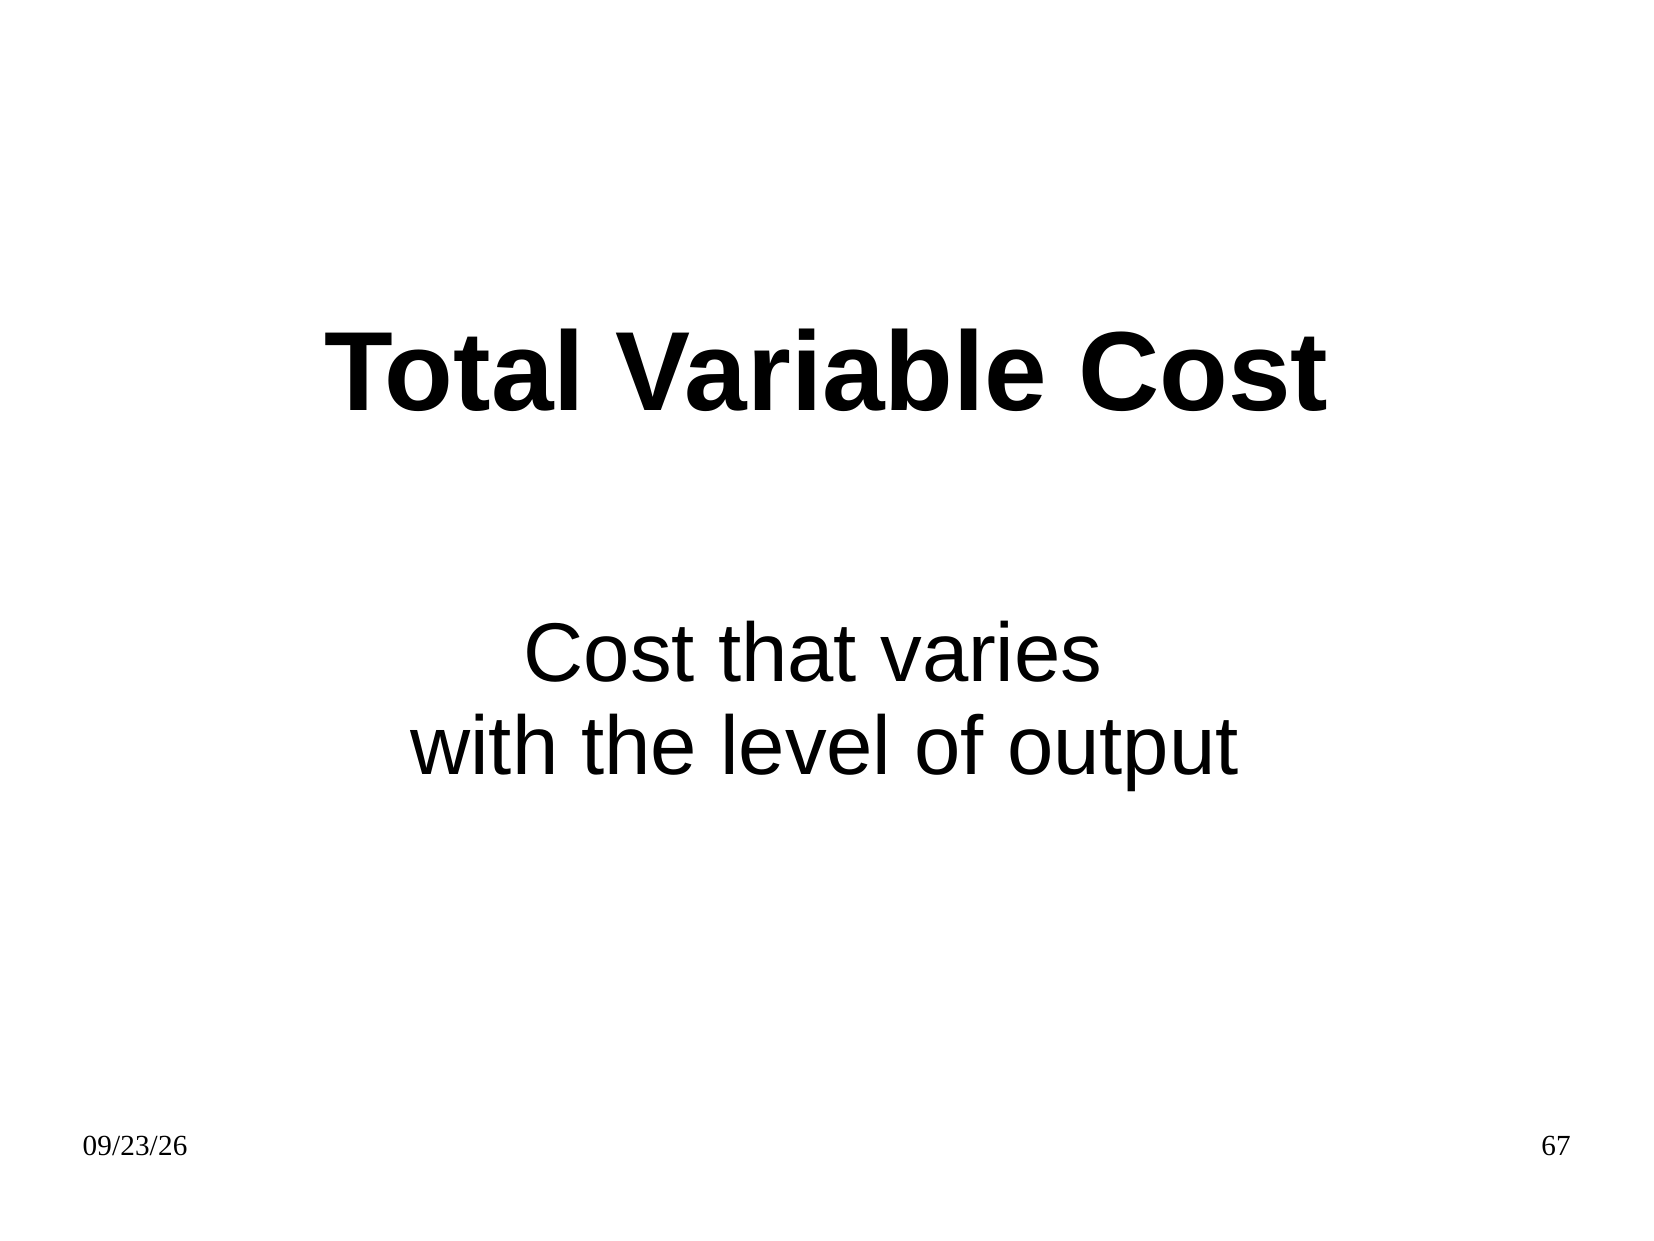

# Total Variable Cost
Cost that varies
with the level of output
67